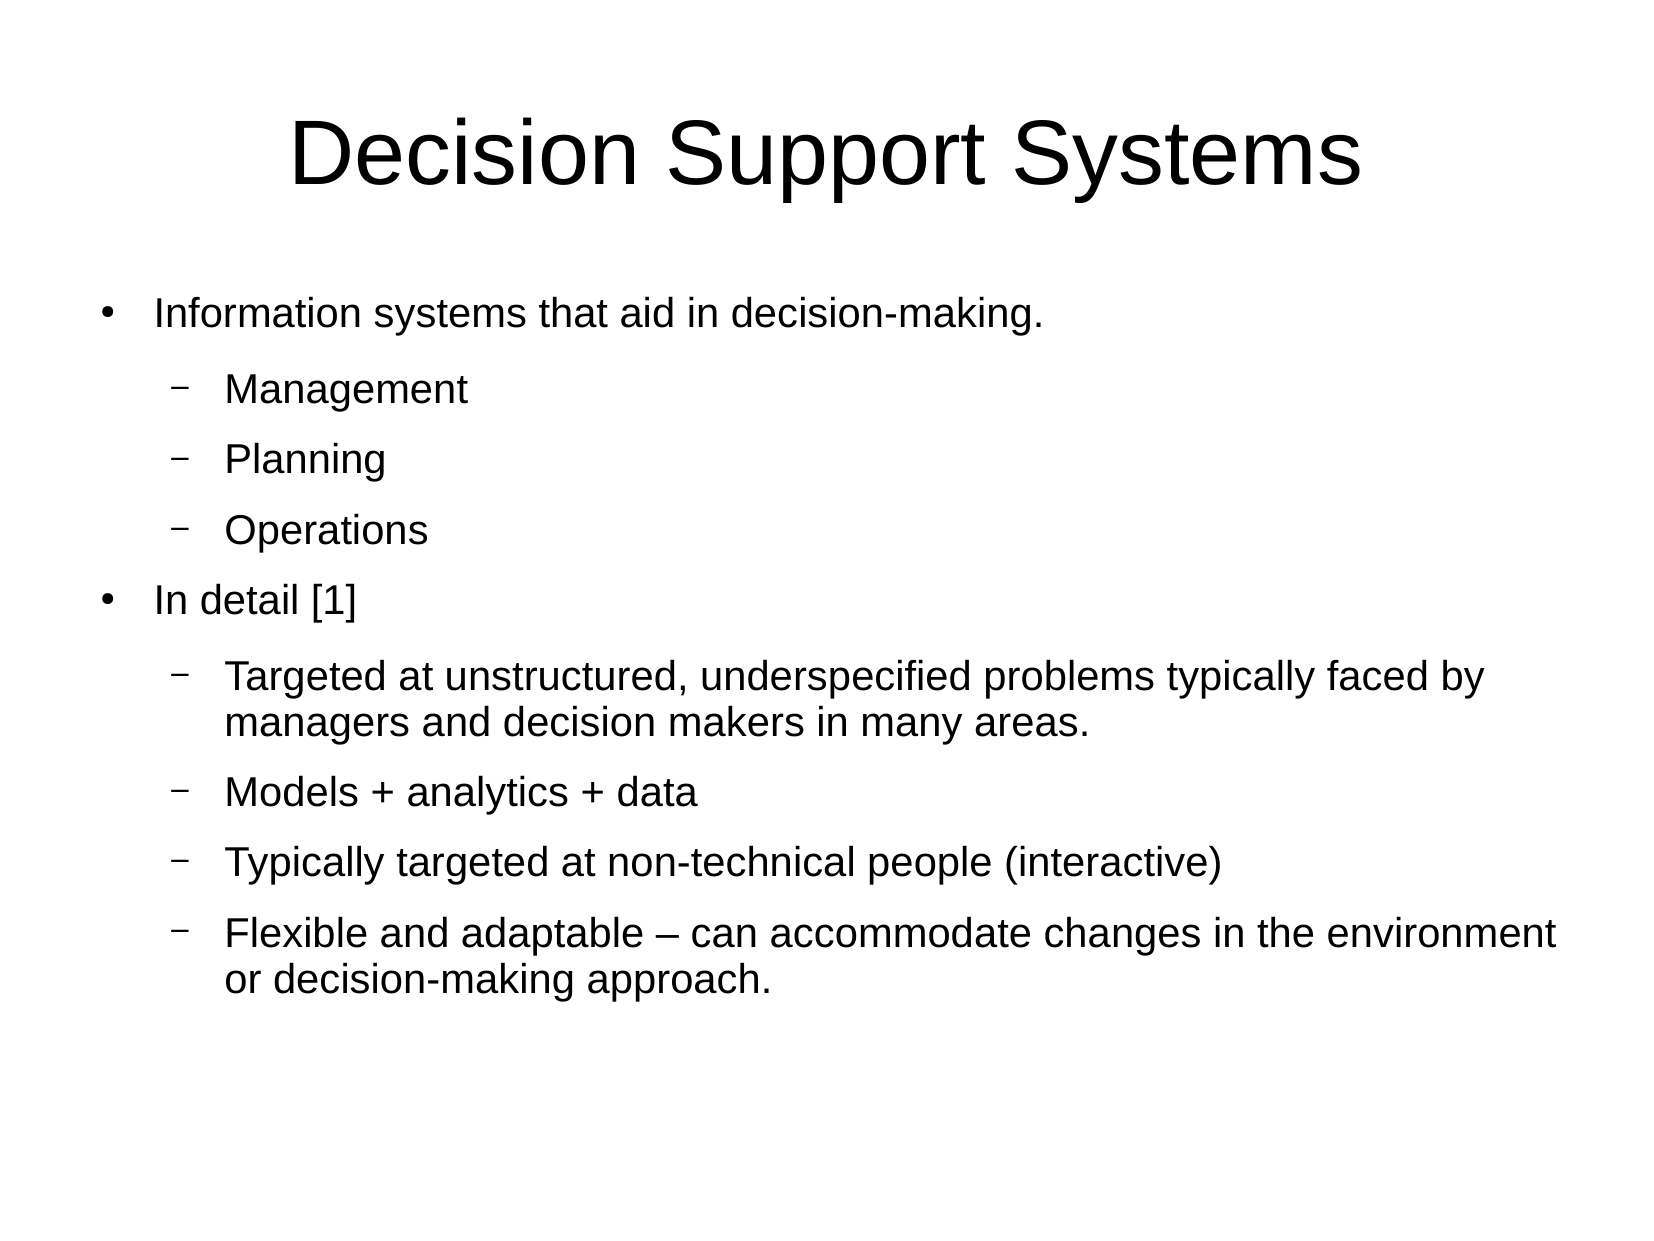

# Decision Support Systems
Information systems that aid in decision-making.
Management
Planning
Operations
In detail [1]
Targeted at unstructured, underspecified problems typically faced by managers and decision makers in many areas.
Models + analytics + data
Typically targeted at non-technical people (interactive)
Flexible and adaptable – can accommodate changes in the environment or decision-making approach.